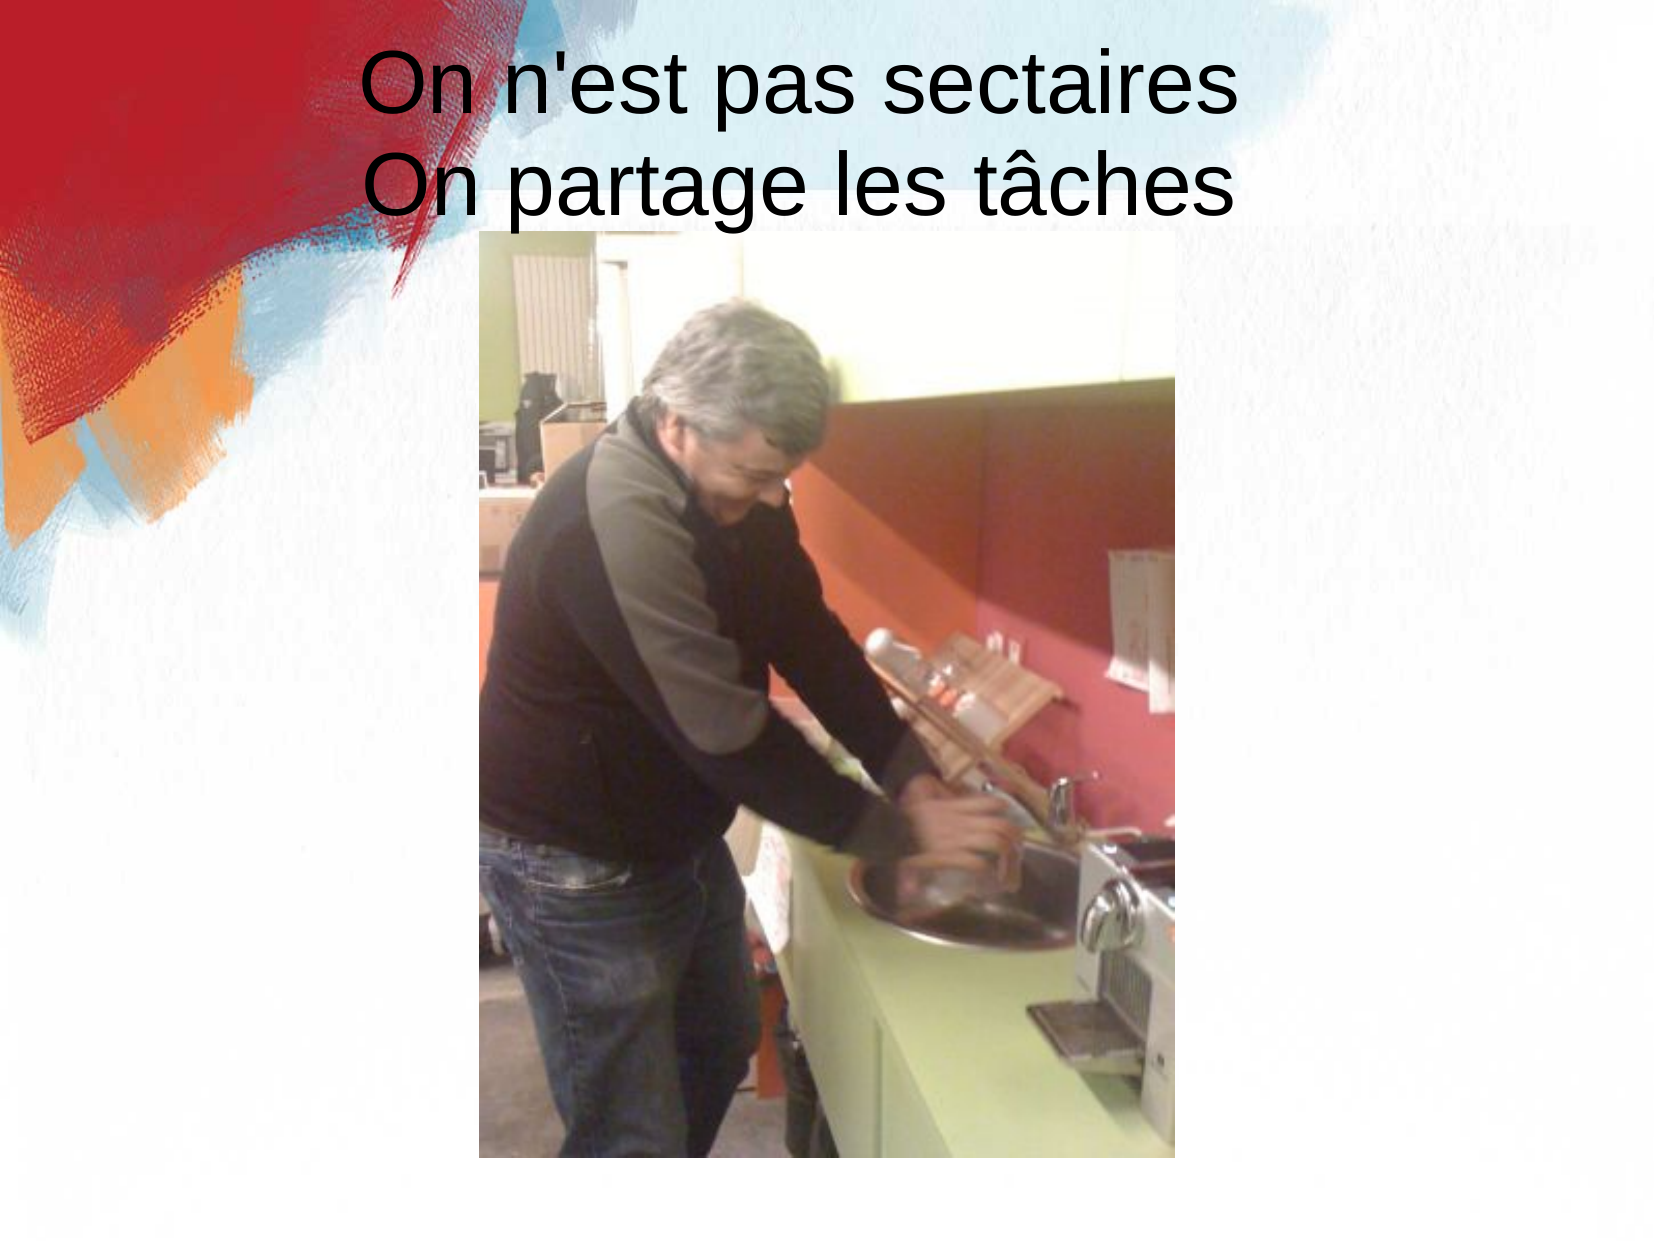

On n'est pas sectaires
On partage les tâches